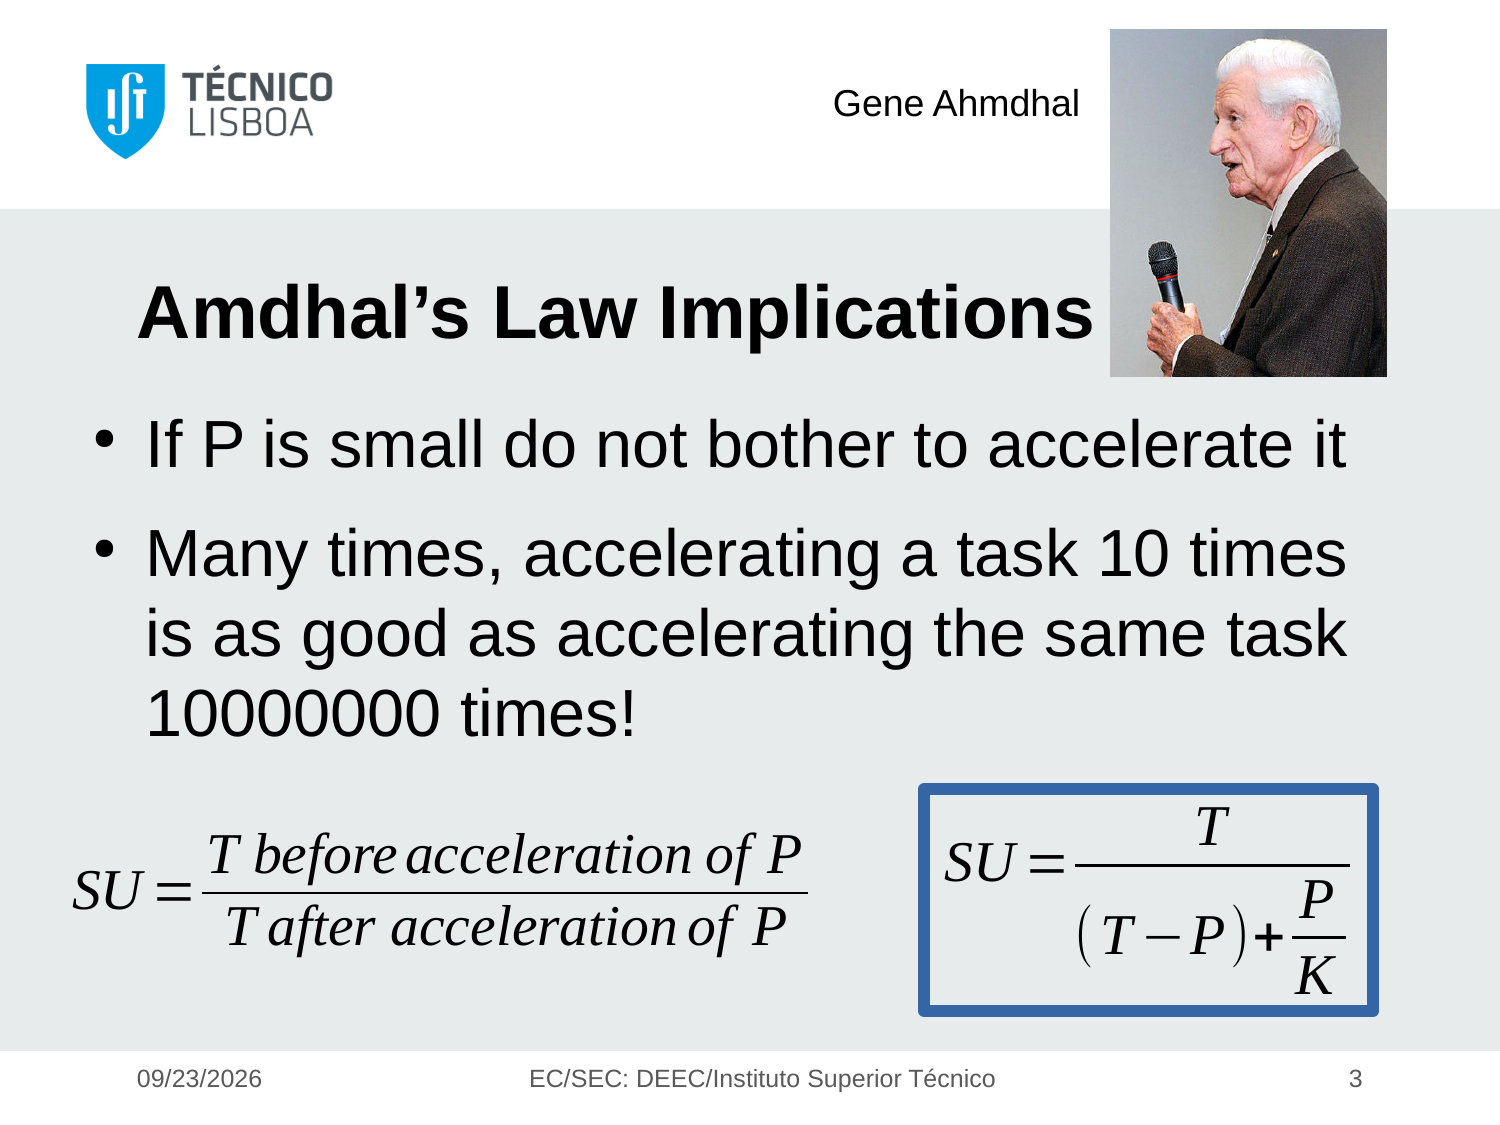

Gene Ahmdhal
# Amdhal’s Law Implications
If P is small do not bother to accelerate it
Many times, accelerating a task 10 times is as good as accelerating the same task 10000000 times!
EC/SEC: DEEC/Instituto Superior Técnico
3